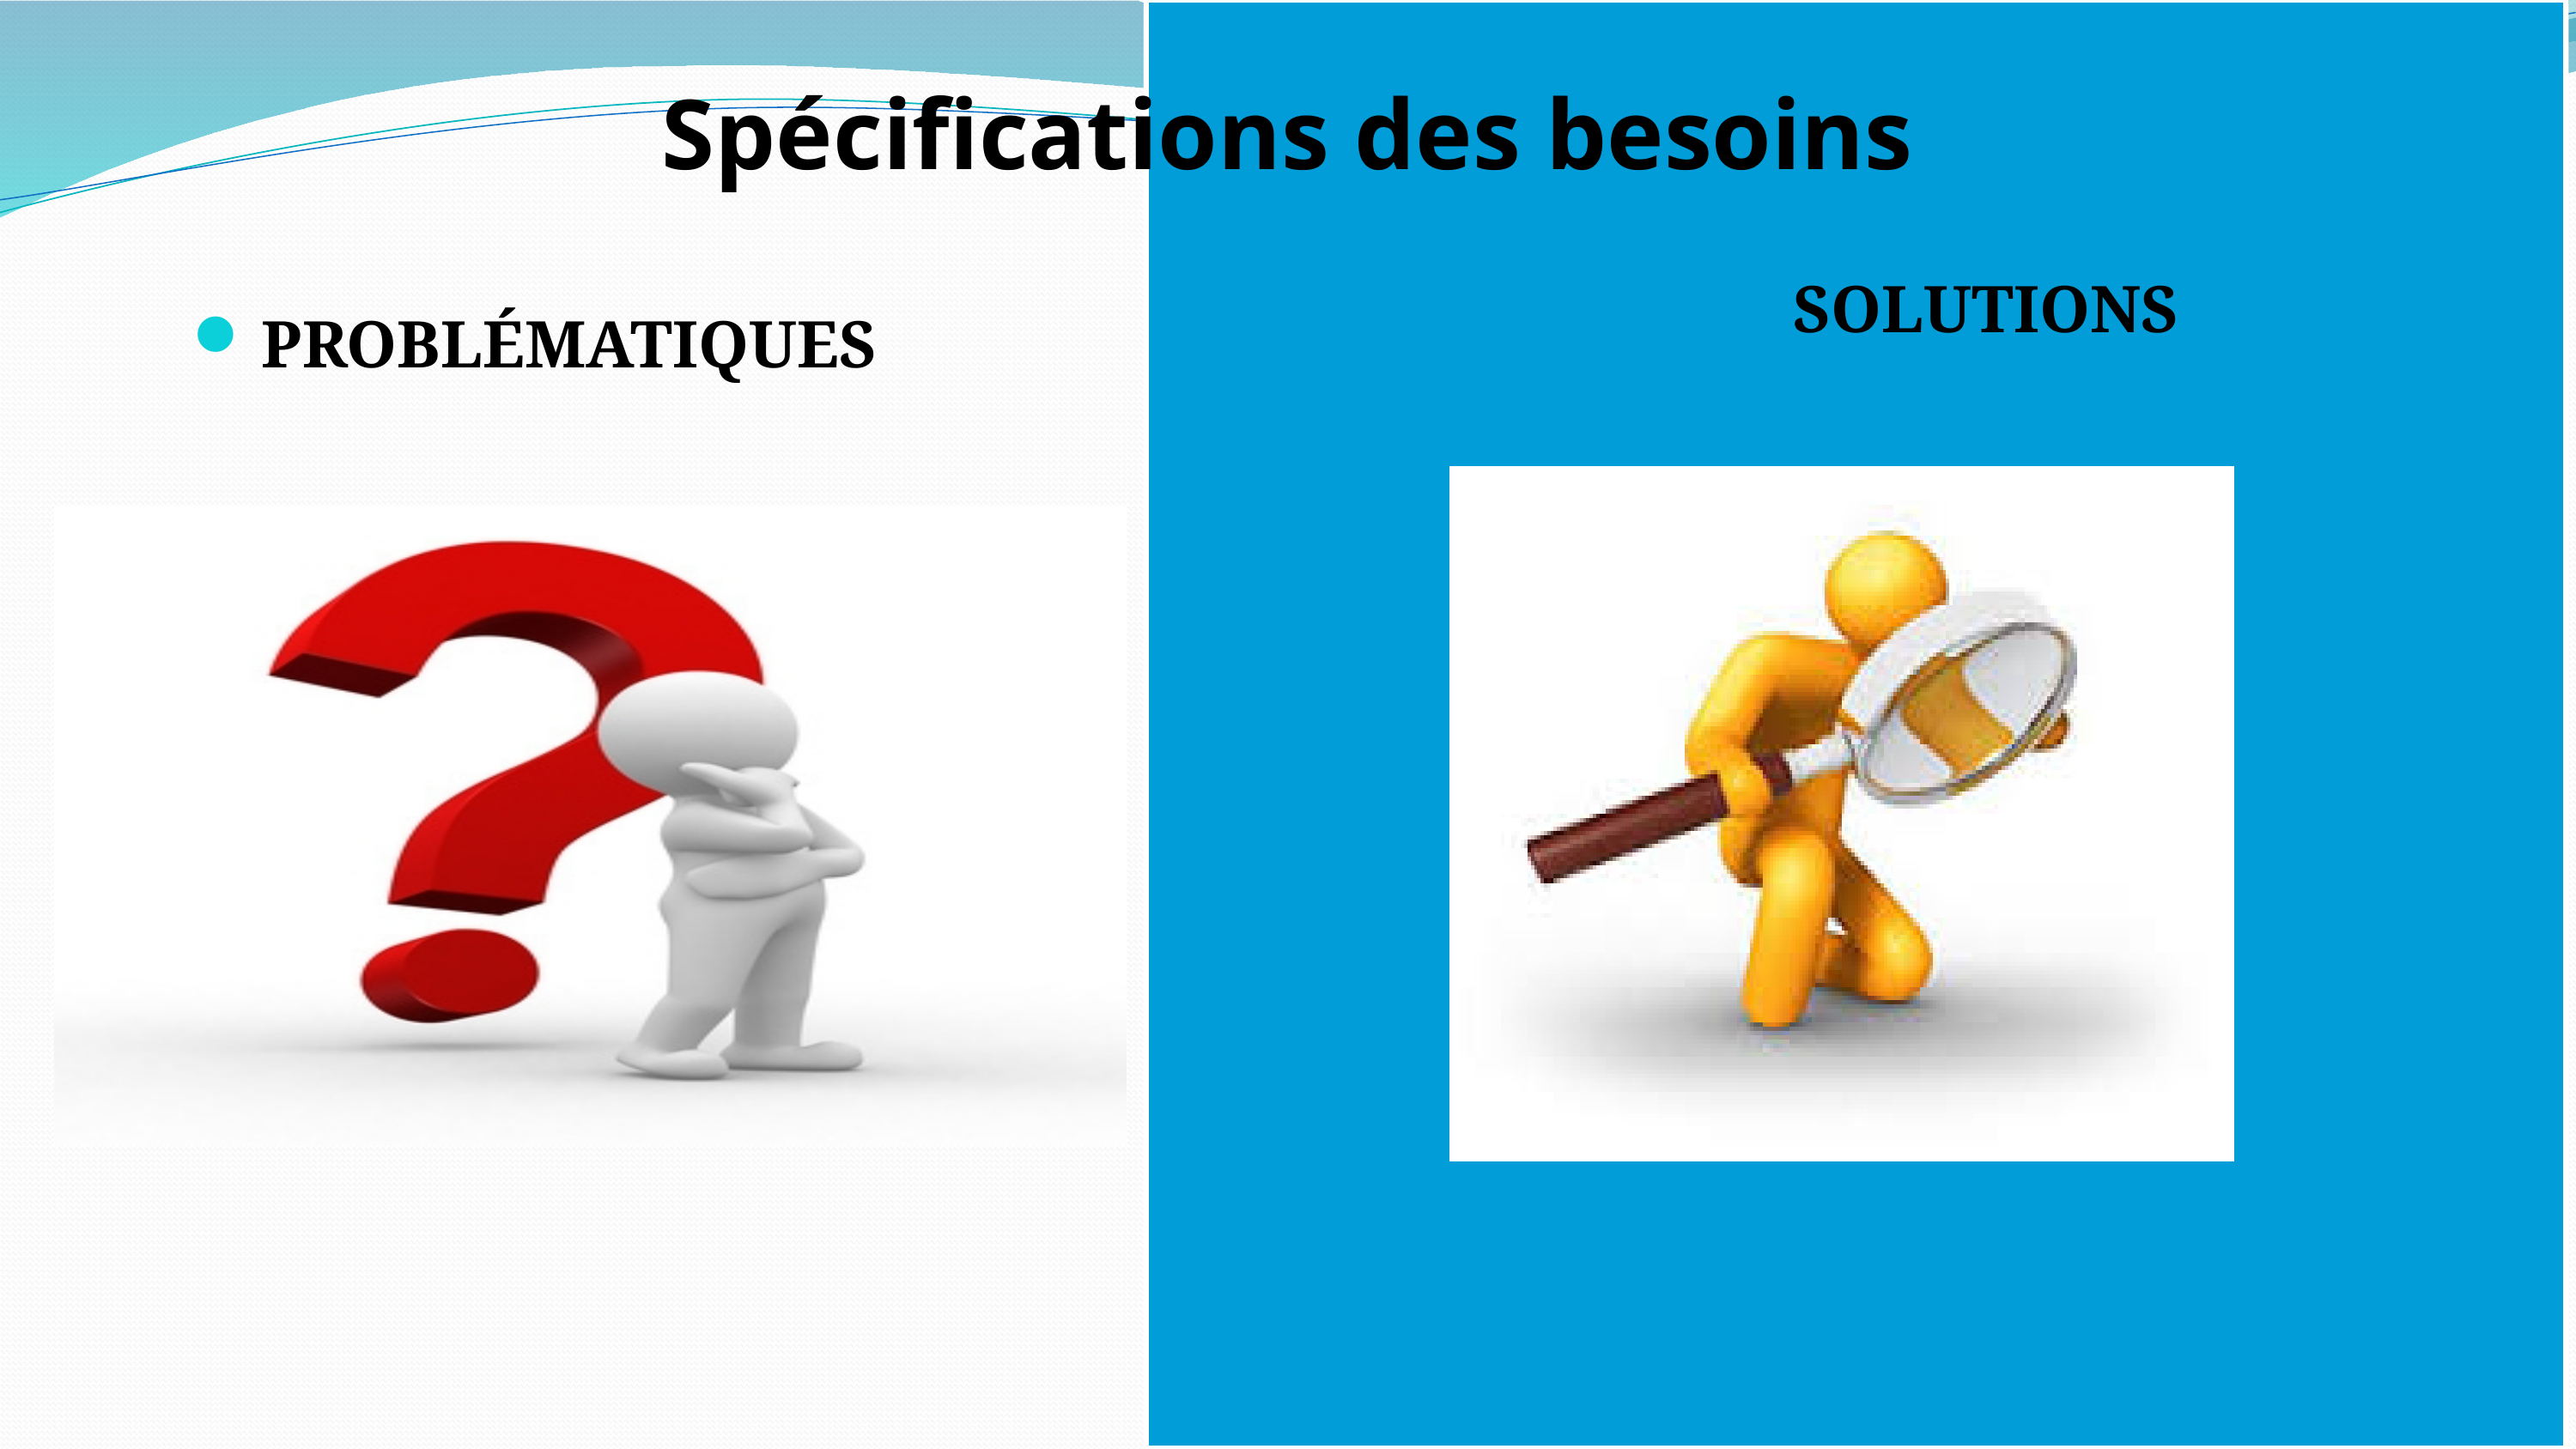

Spécifications des besoins
SOLUTIONS
# PROBLÉMATIQUES
.